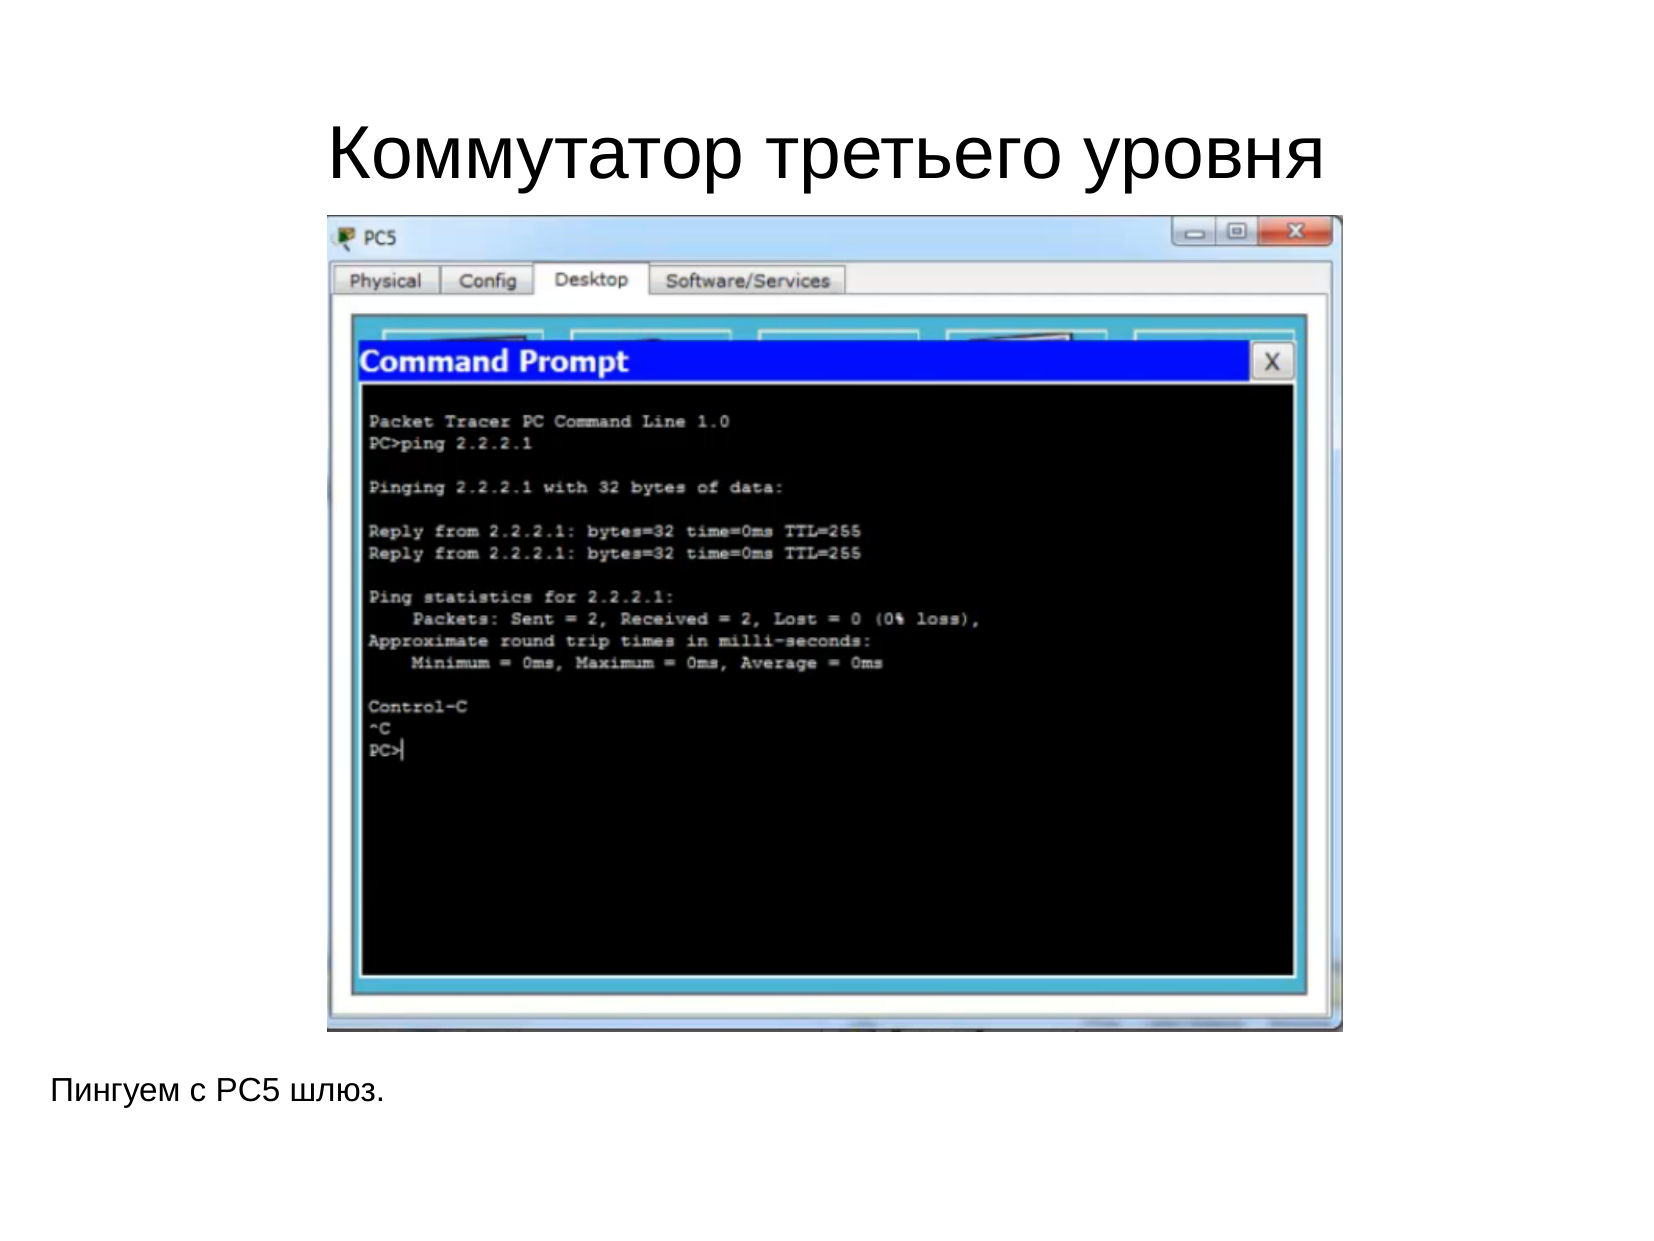

# Коммутатор третьего уровня
Пингуем c PC5 шлюз.